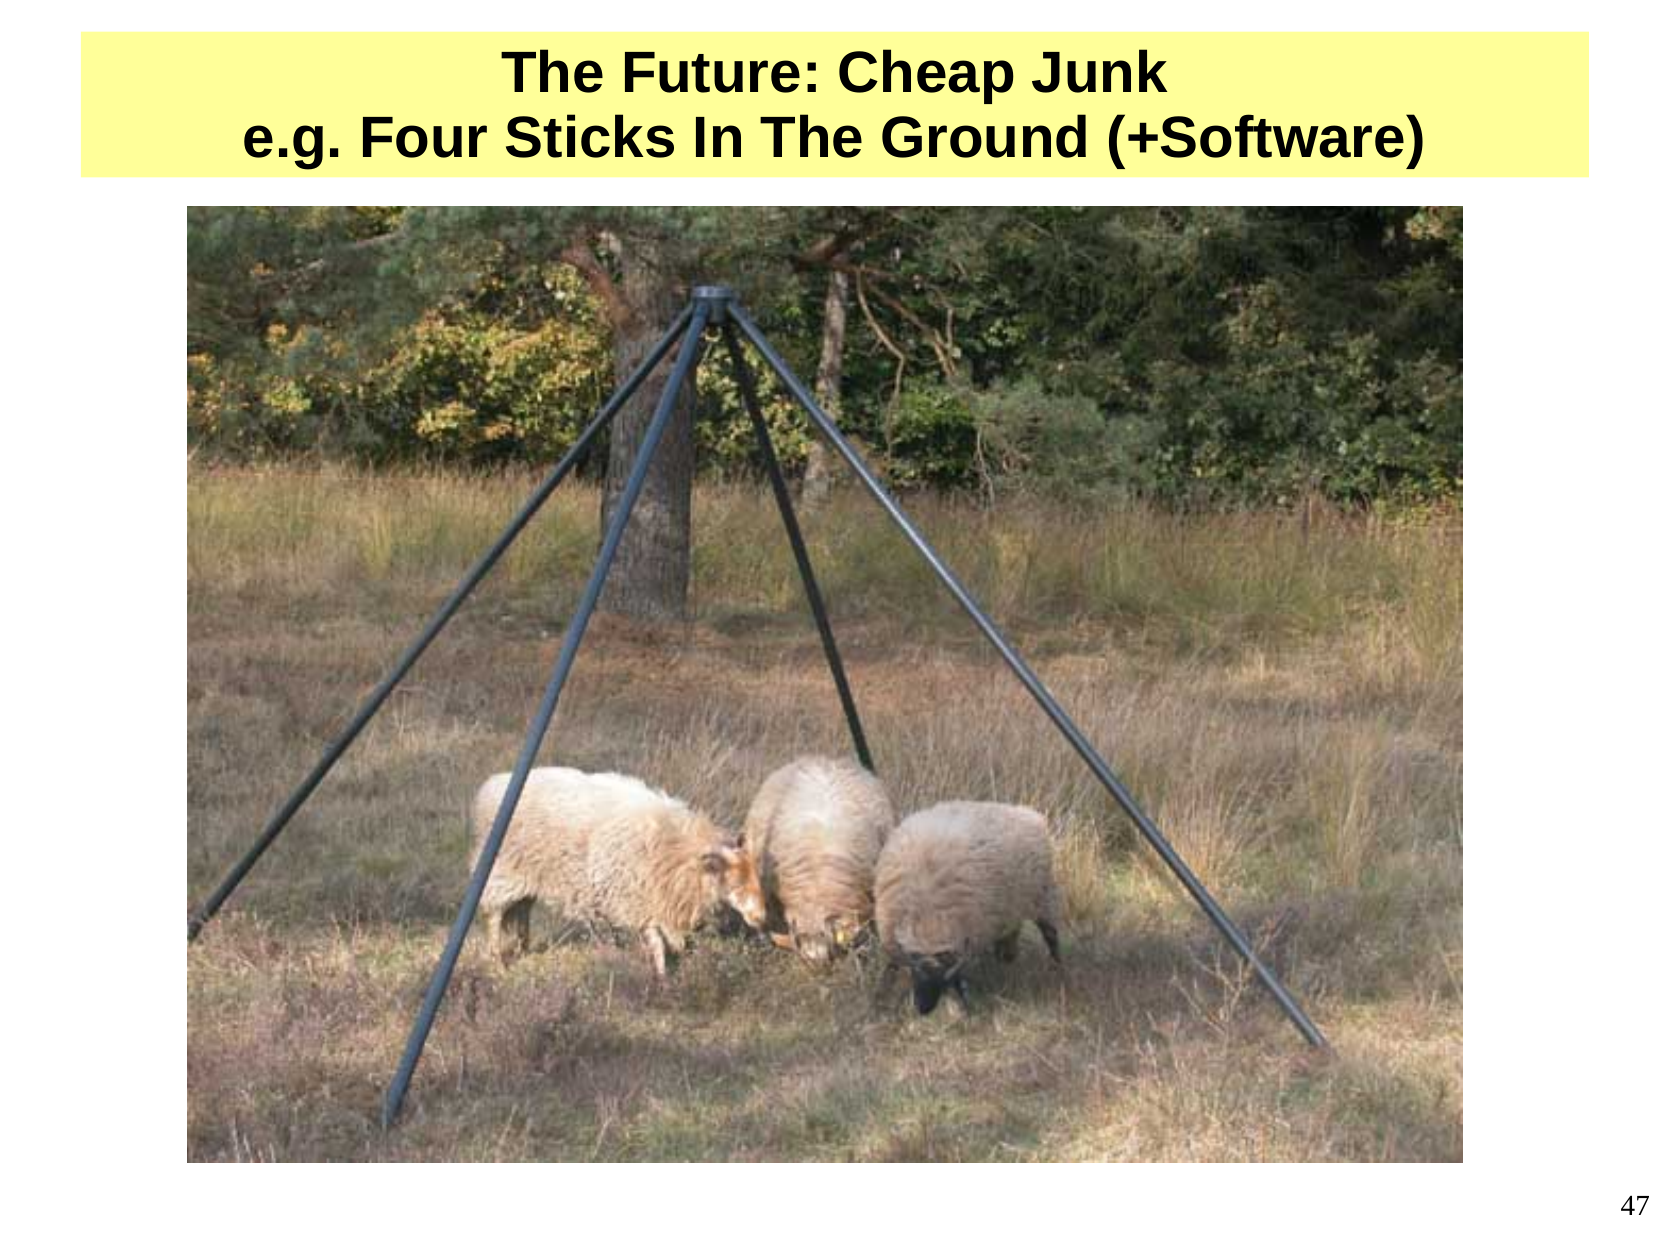

# The Future: Cheap Junk e.g. Four Sticks In The Ground (+Software)
47